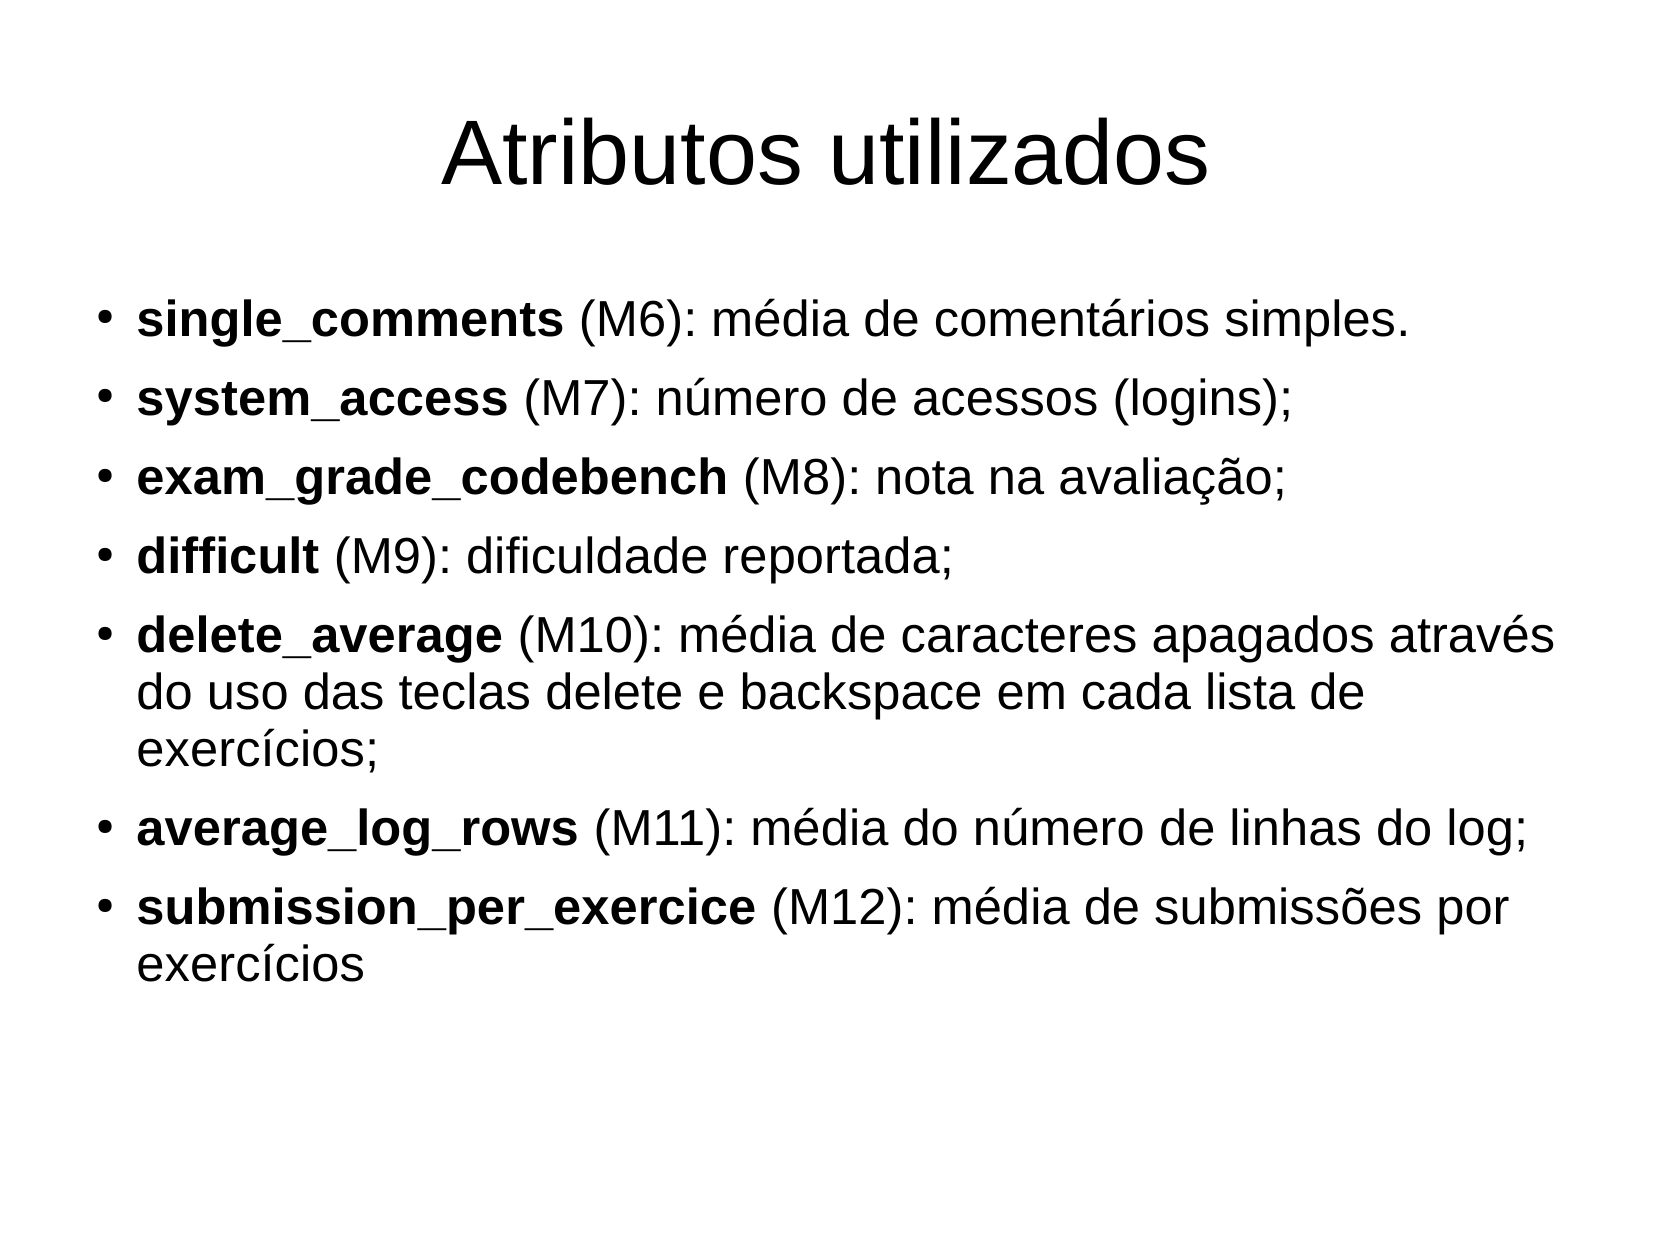

# Atributos utilizados
single_comments (M6): média de comentários simples.
system_access (M7): número de acessos (logins);
exam_grade_codebench (M8): nota na avaliação;
difficult (M9): dificuldade reportada;
delete_average (M10): média de caracteres apagados através do uso das teclas delete e backspace em cada lista de exercícios;
average_log_rows (M11): média do número de linhas do log;
submission_per_exercice (M12): média de submissões por exercícios